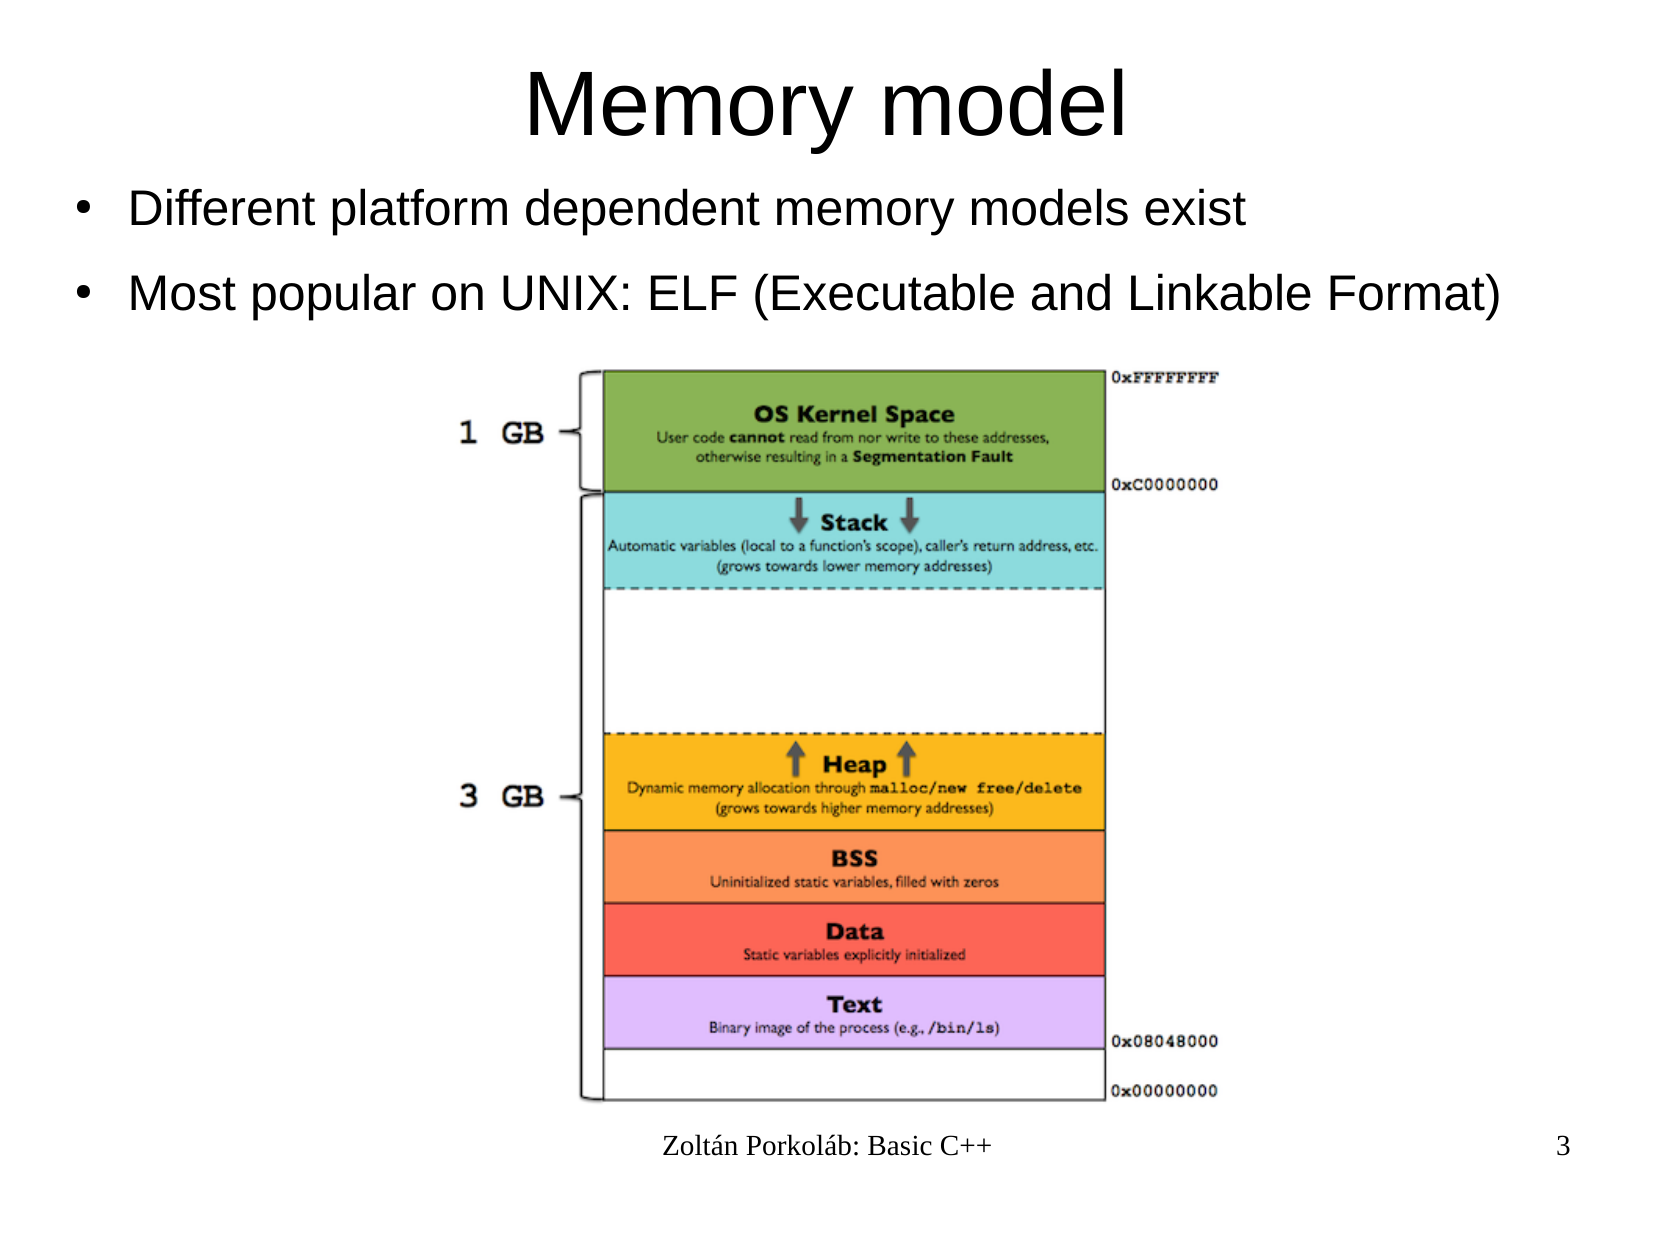

# Memory model
Different platform dependent memory models exist
Most popular on UNIX: ELF (Executable and Linkable Format)
Zoltán Porkoláb: Basic C++
3